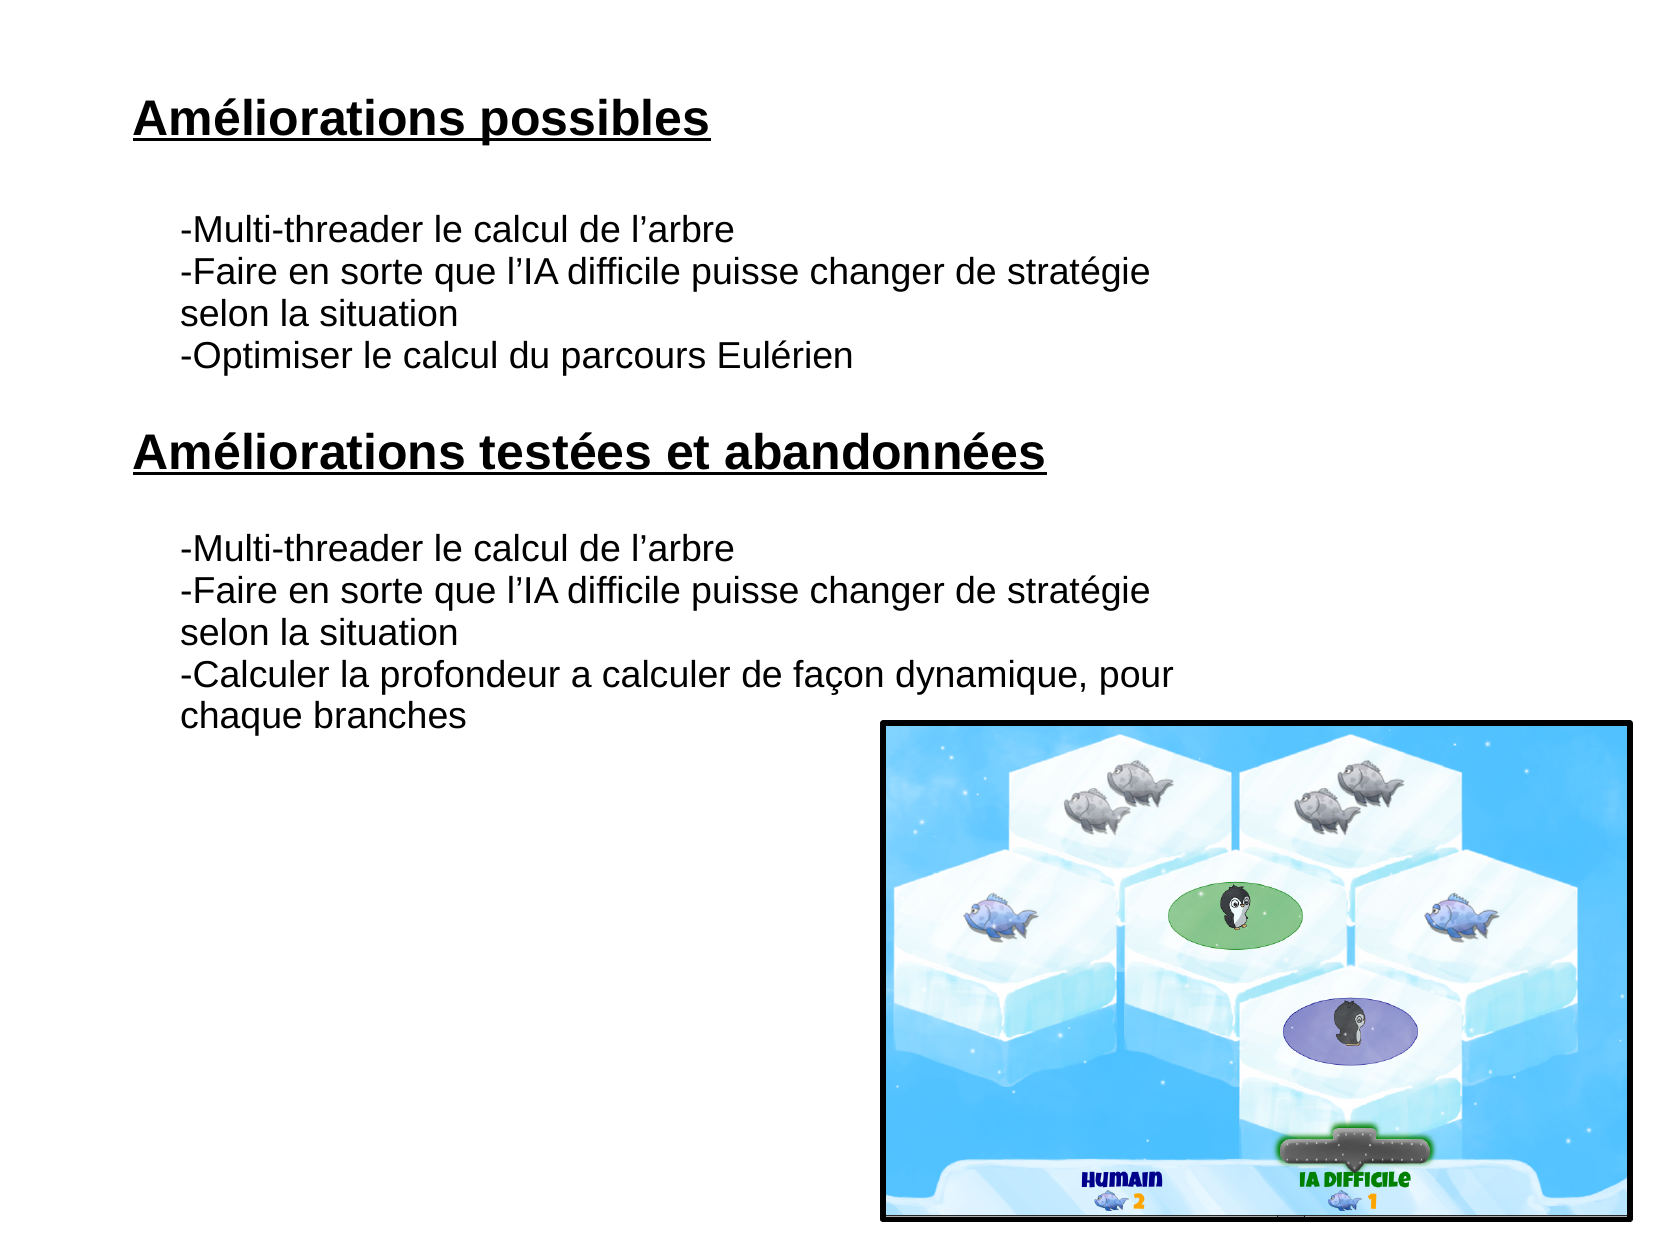

Améliorations possibles
-Multi-threader le calcul de l’arbre
-Faire en sorte que l’IA difficile puisse changer de stratégie selon la situation
-Optimiser le calcul du parcours Eulérien
Améliorations testées et abandonnées
-Multi-threader le calcul de l’arbre
-Faire en sorte que l’IA difficile puisse changer de stratégie selon la situation
-Calculer la profondeur a calculer de façon dynamique, pour chaque branches